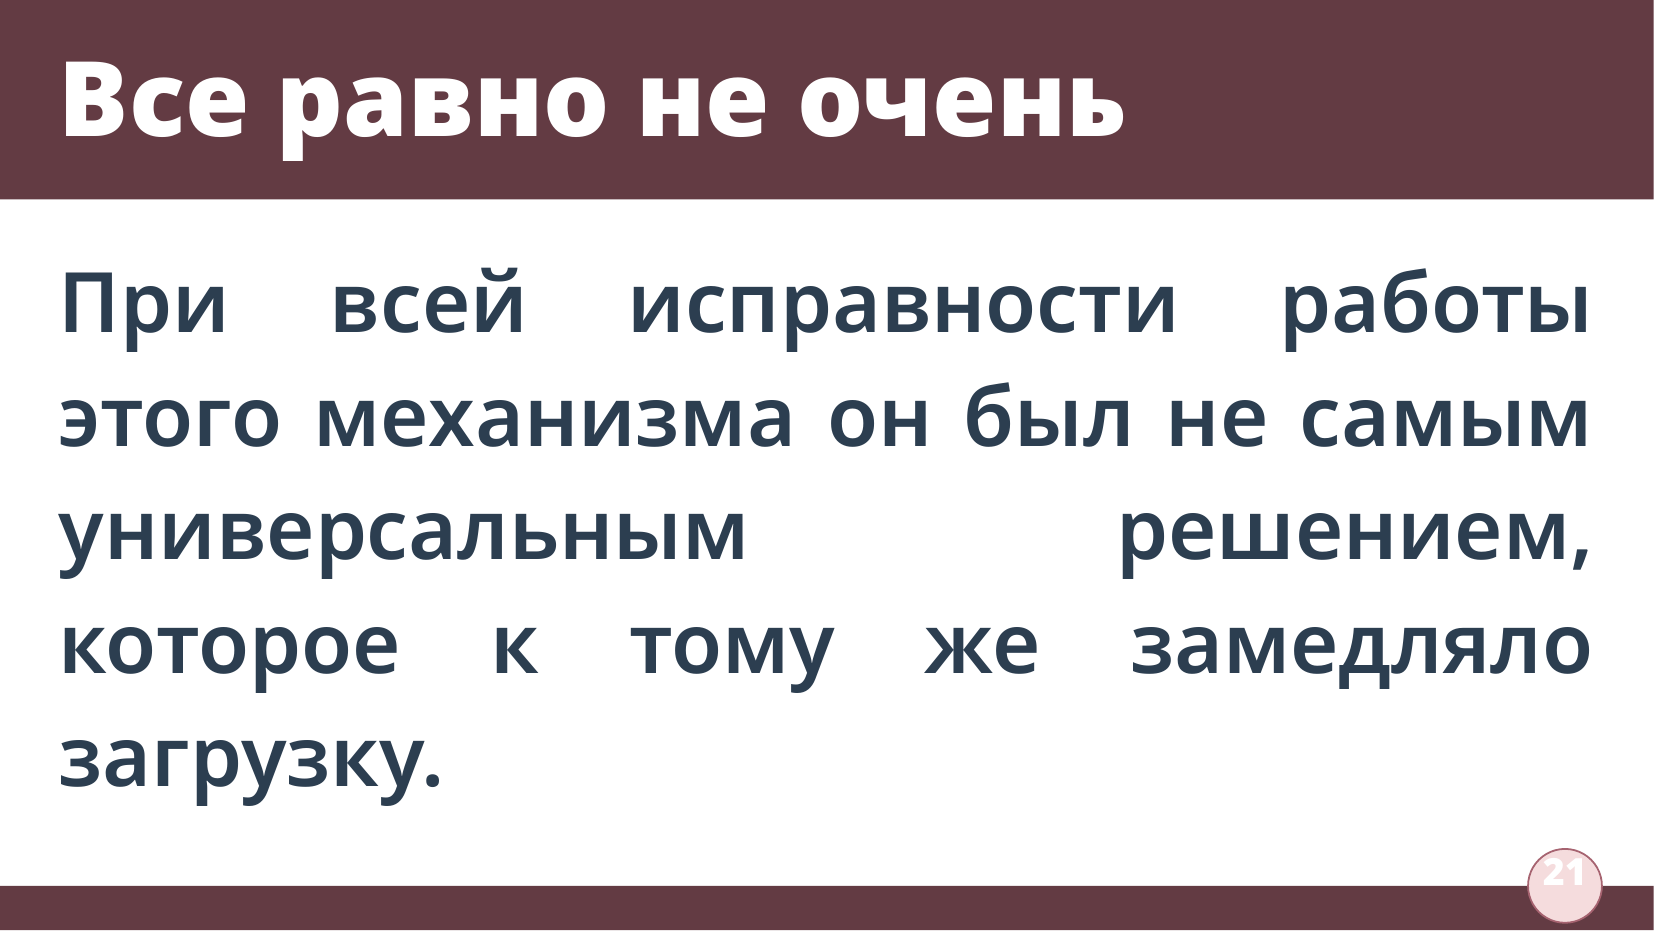

# Все равно не очень
При всей исправности работы этого механизма он был не самым универсальным решением, которое к тому же замедляло загрузку.